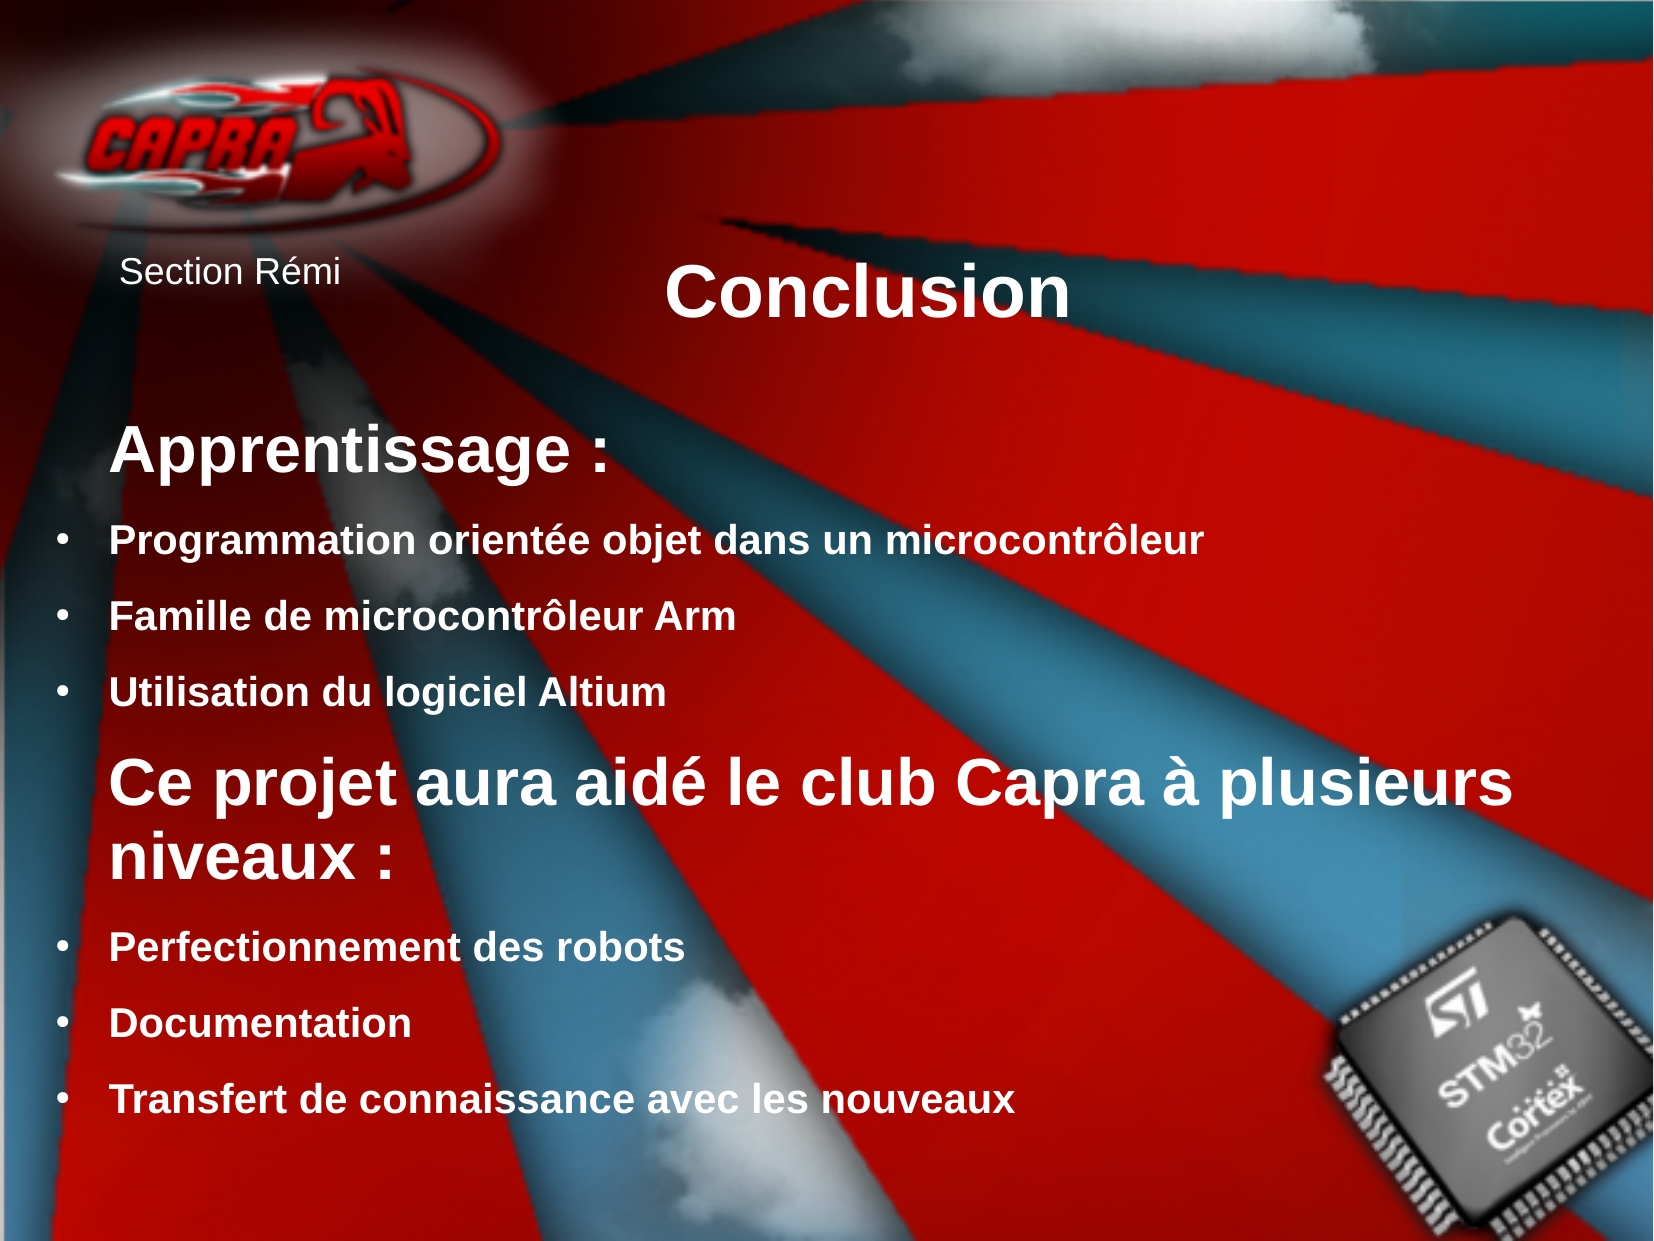

# Conclusion
Section Rémi
Apprentissage :
Programmation orientée objet dans un microcontrôleur
Famille de microcontrôleur Arm
Utilisation du logiciel Altium
Ce projet aura aidé le club Capra à plusieurs niveaux :
Perfectionnement des robots
Documentation
Transfert de connaissance avec les nouveaux